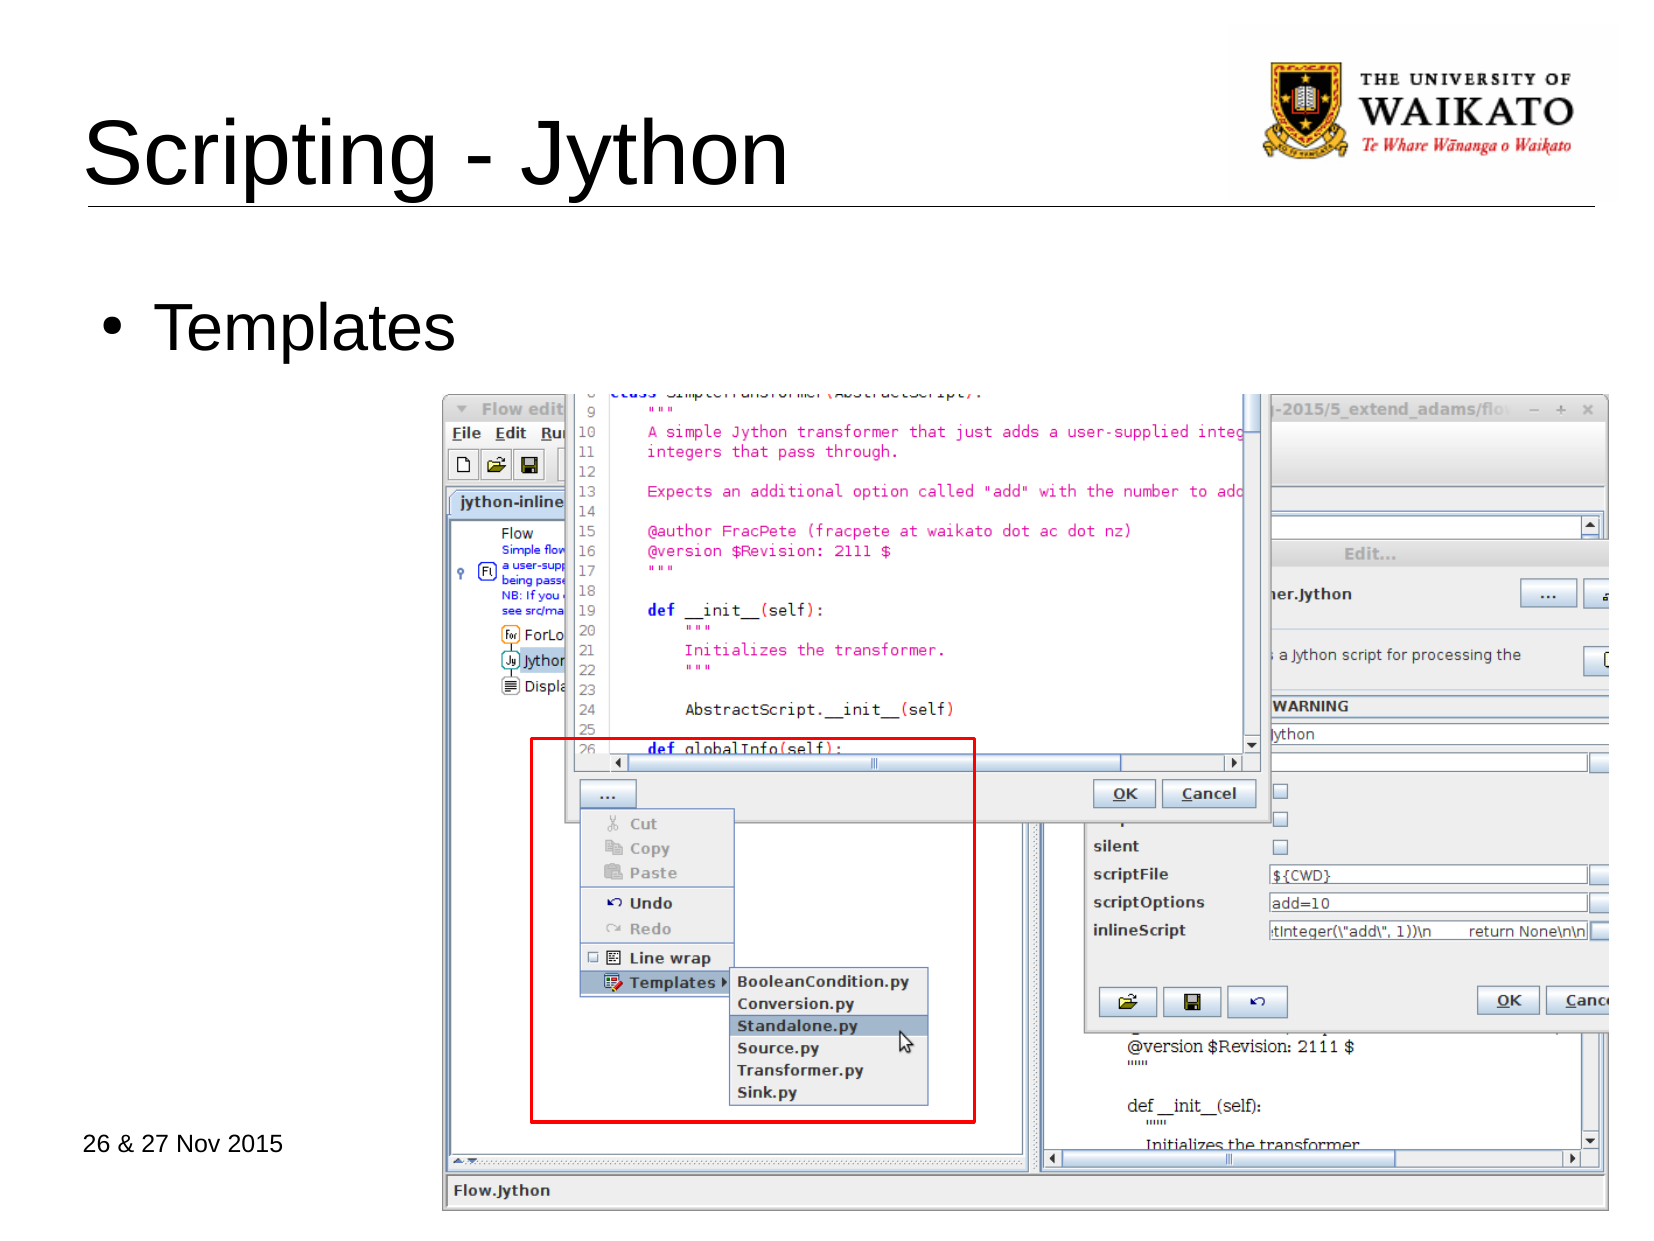

# Scripting - Jython
Templates
26 & 27 Nov 2015
Peter Reutemann
14